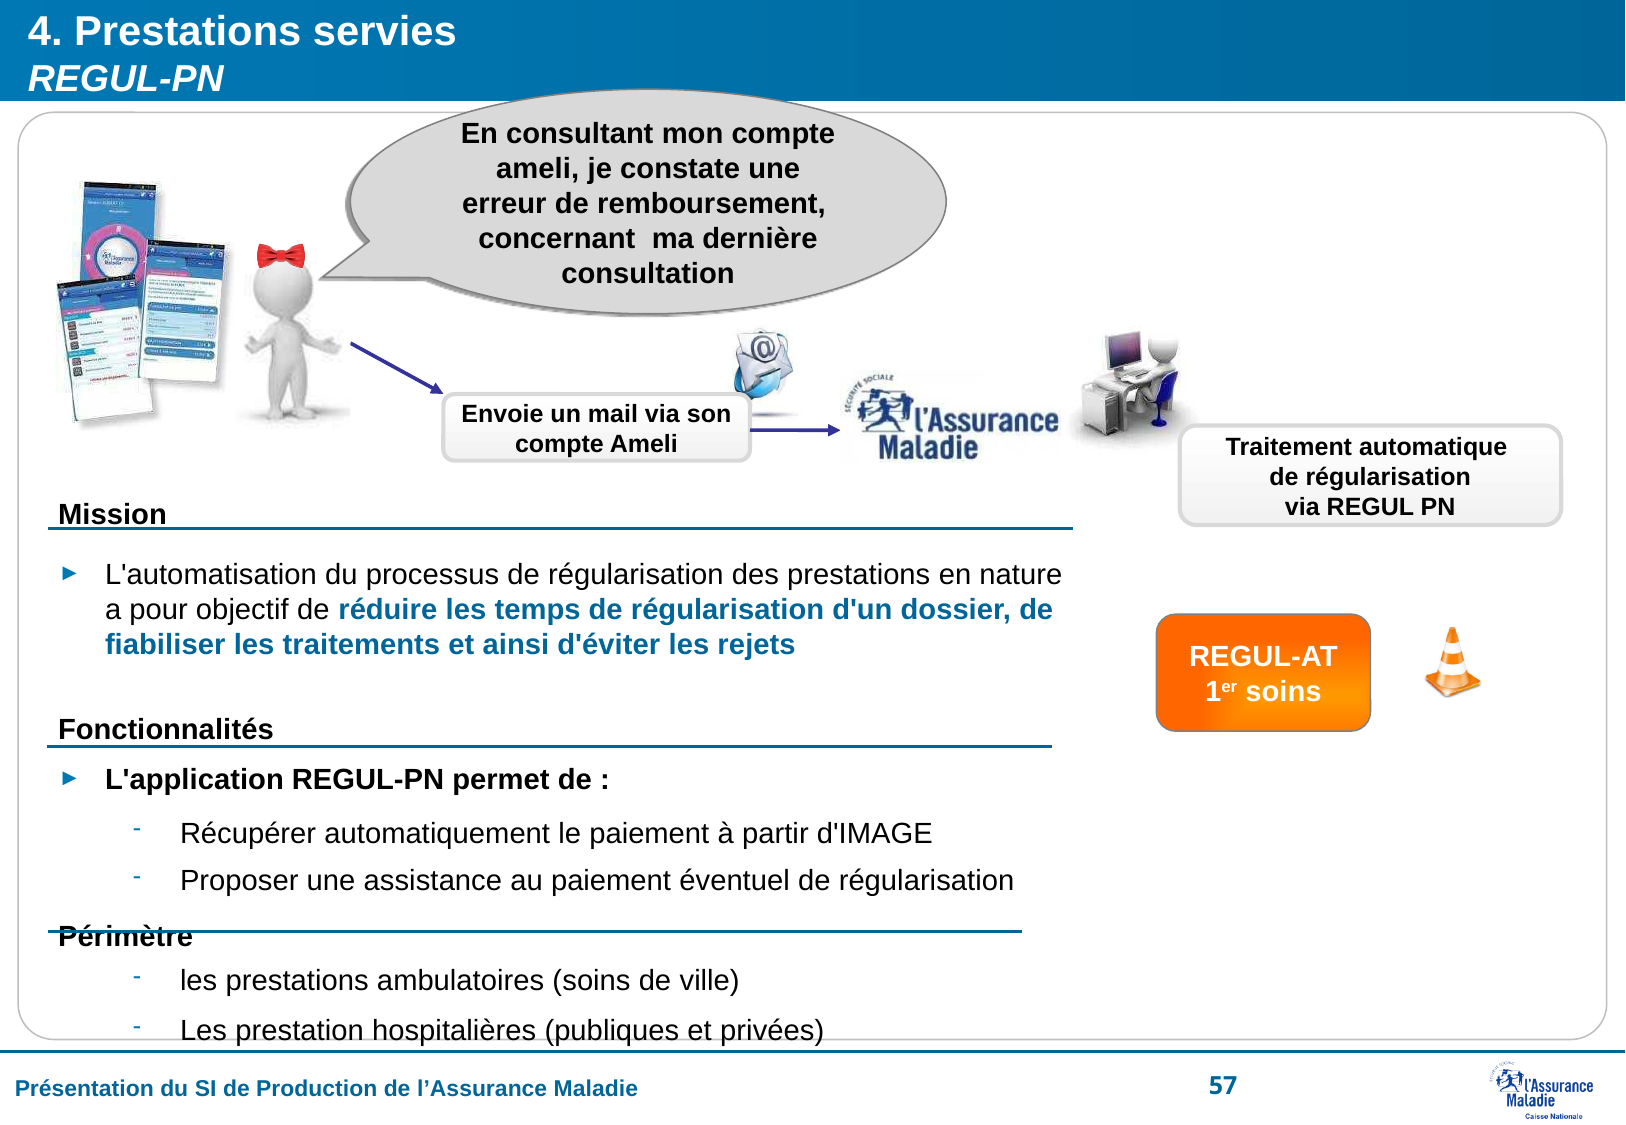

# 4. Prestations servies REGUL-PN
En consultant mon compte ameli, je constate une erreur de remboursement, concernant ma dernière consultation
Envoie un mail via son compte Ameli
Traitement automatique
de régularisation
via REGUL PN
Mission
L'automatisation du processus de régularisation des prestations en nature a pour objectif de réduire les temps de régularisation d'un dossier, de fiabiliser les traitements et ainsi d'éviter les rejets
Fonctionnalités
L'application REGUL-PN permet de :
Récupérer automatiquement le paiement à partir d'IMAGE
Proposer une assistance au paiement éventuel de régularisation
Périmètre
les prestations ambulatoires (soins de ville)
Les prestation hospitalières (publiques et privées)
REGUL-AT
1er soins